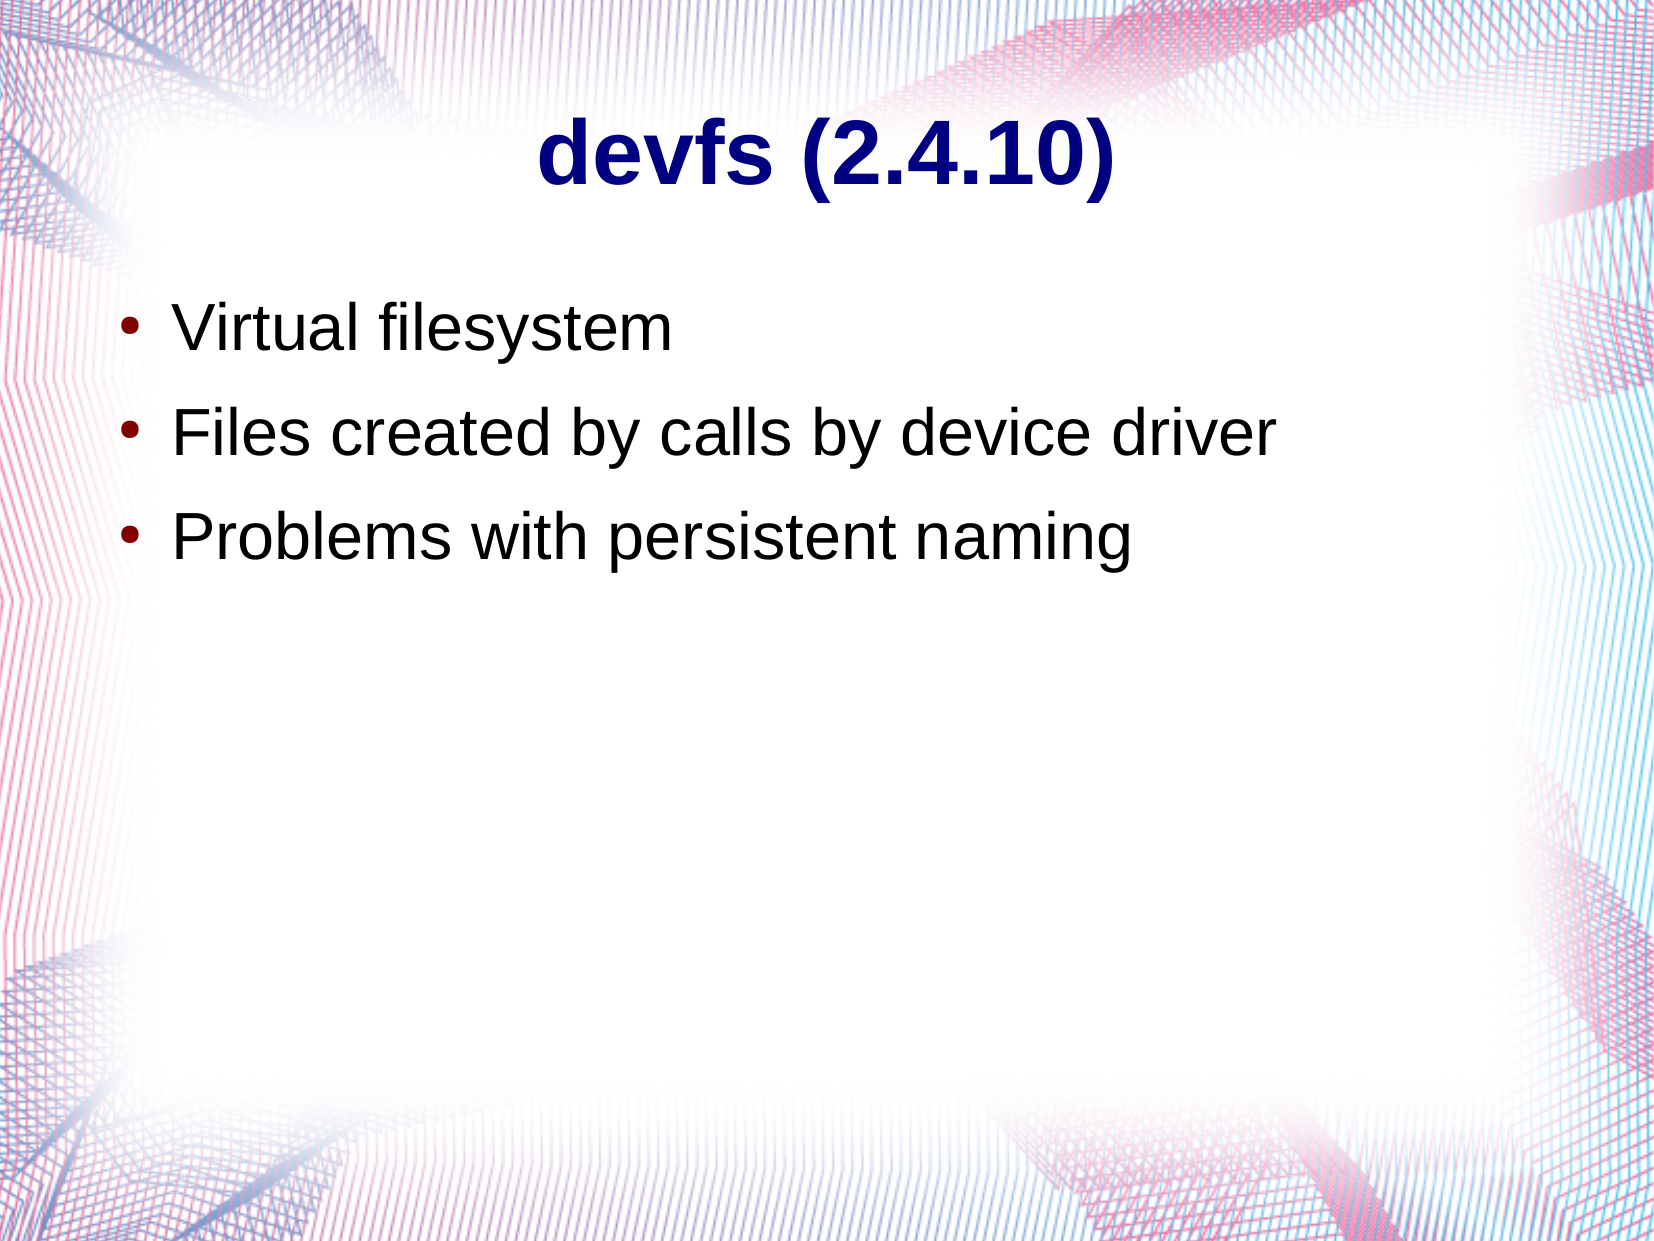

# devfs (2.4.10)
Virtual filesystem
Files created by calls by device driver
Problems with persistent naming